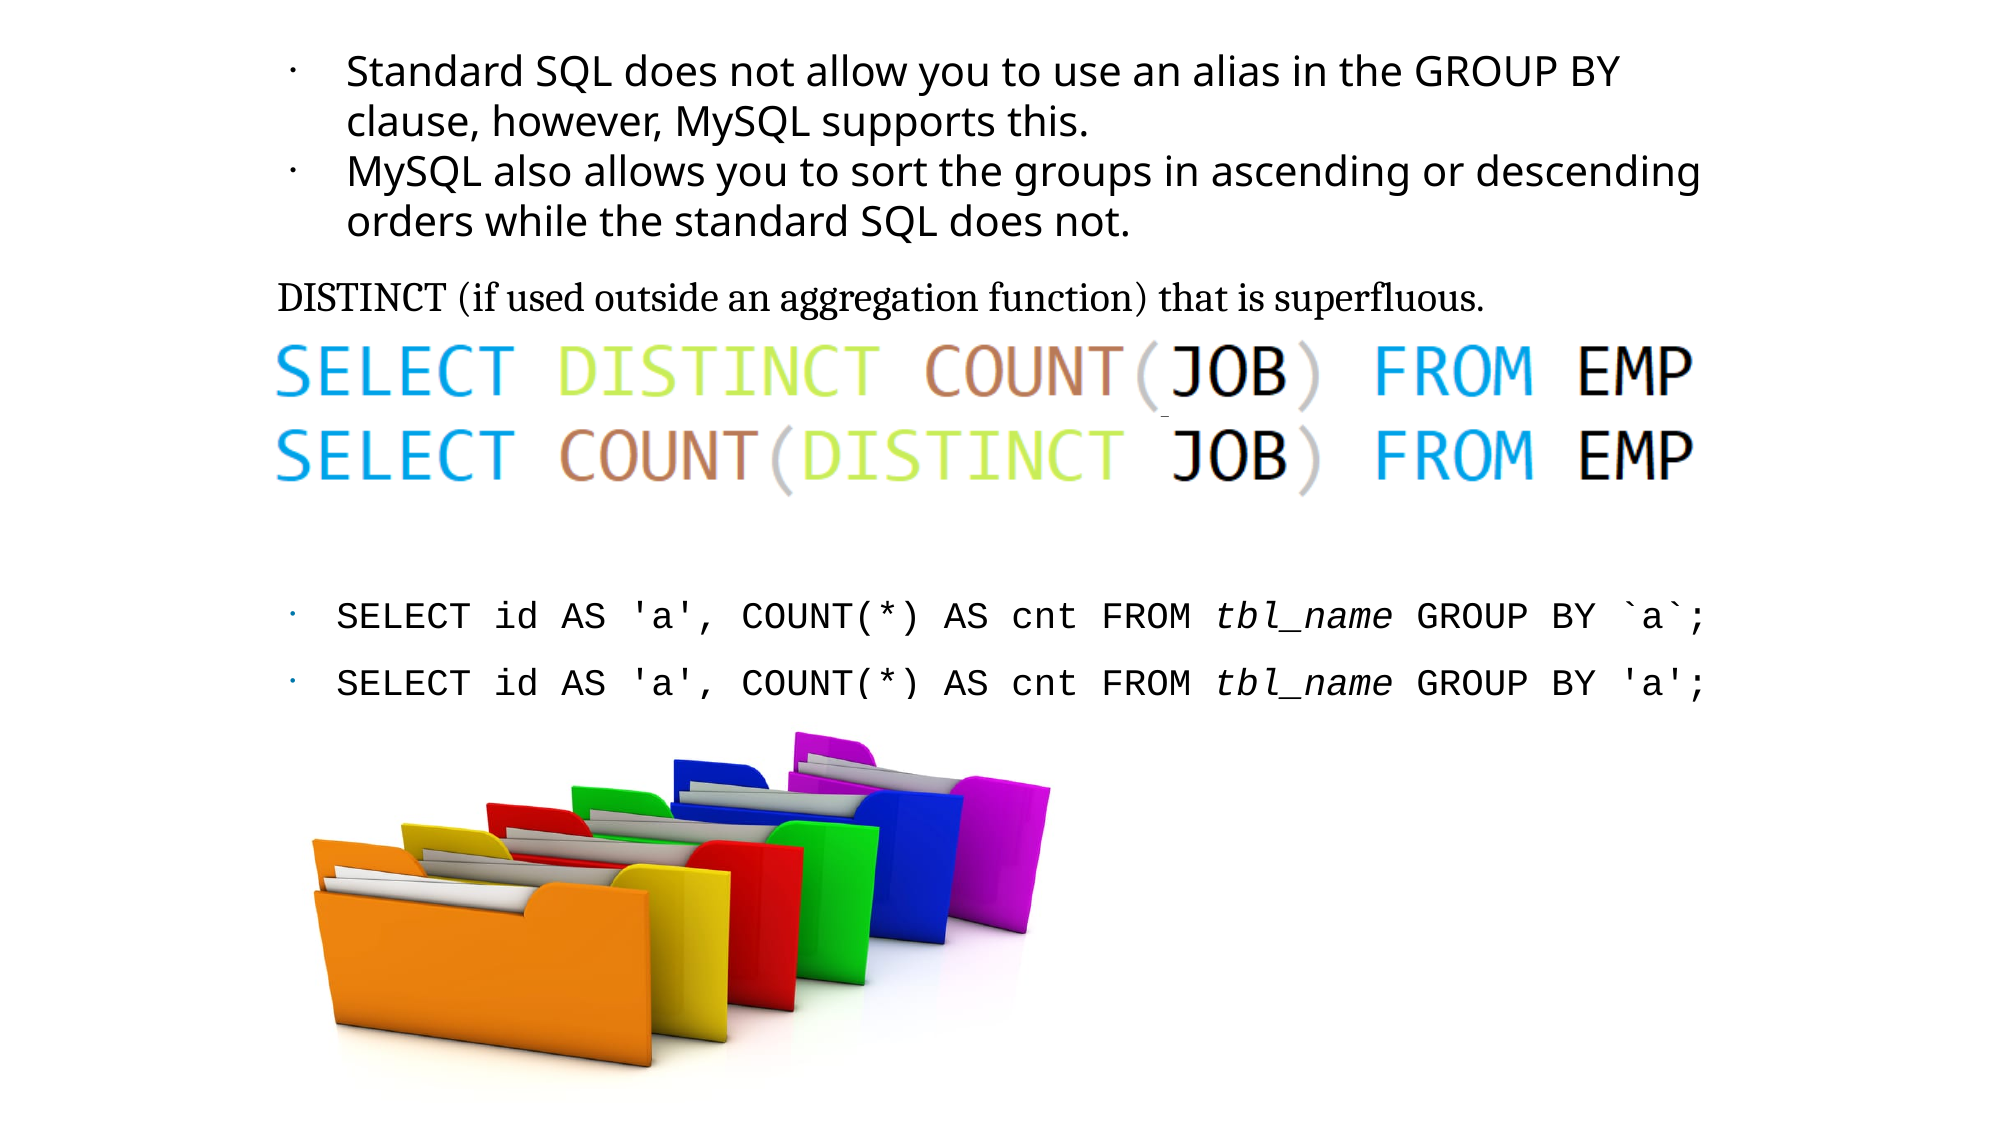

Standard SQL does not allow you to use an alias in the GROUP BY clause, however, MySQL supports this.
MySQL also allows you to sort the groups in ascending or descending orders while the standard SQL does not.
DISTINCT (if used outside an aggregation function) that is superfluous.
GROUP BY Clause
SELECT id AS 'a', COUNT(*) AS cnt FROM tbl_name GROUP BY `a`;
SELECT id AS 'a', COUNT(*) AS cnt FROM tbl_name GROUP BY 'a';